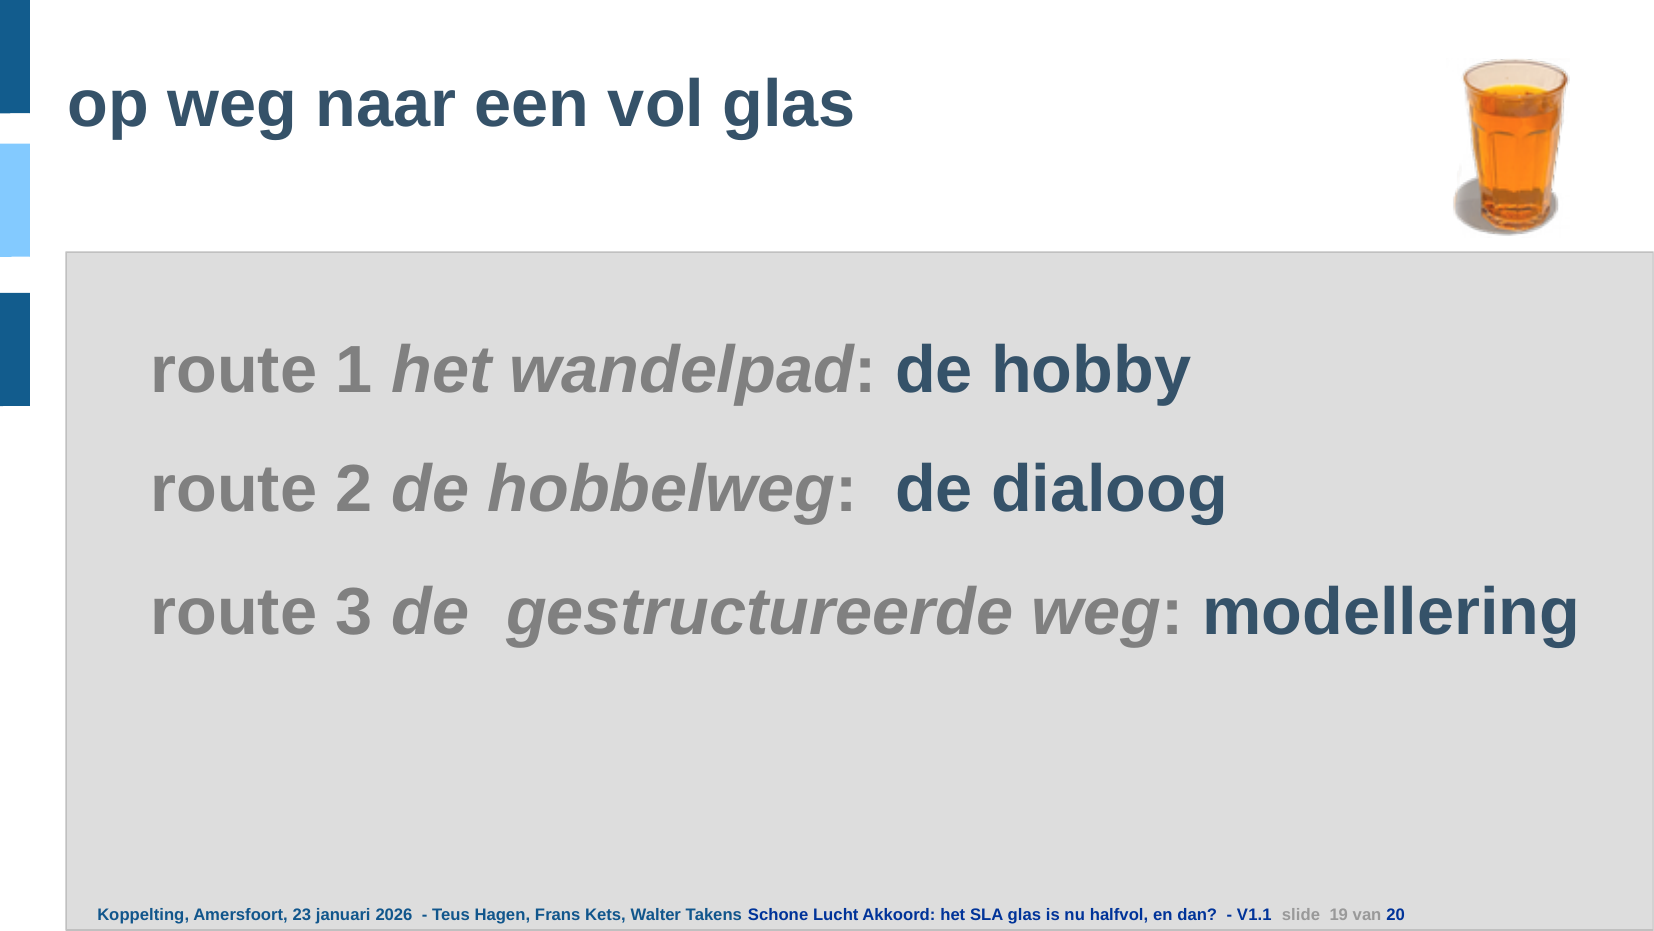

op weg naar een vol glas
#
route 1 het wandelpad: de hobby
route 2 de hobbelweg: de dialoog
route 3 de gestructureerde weg: modellering